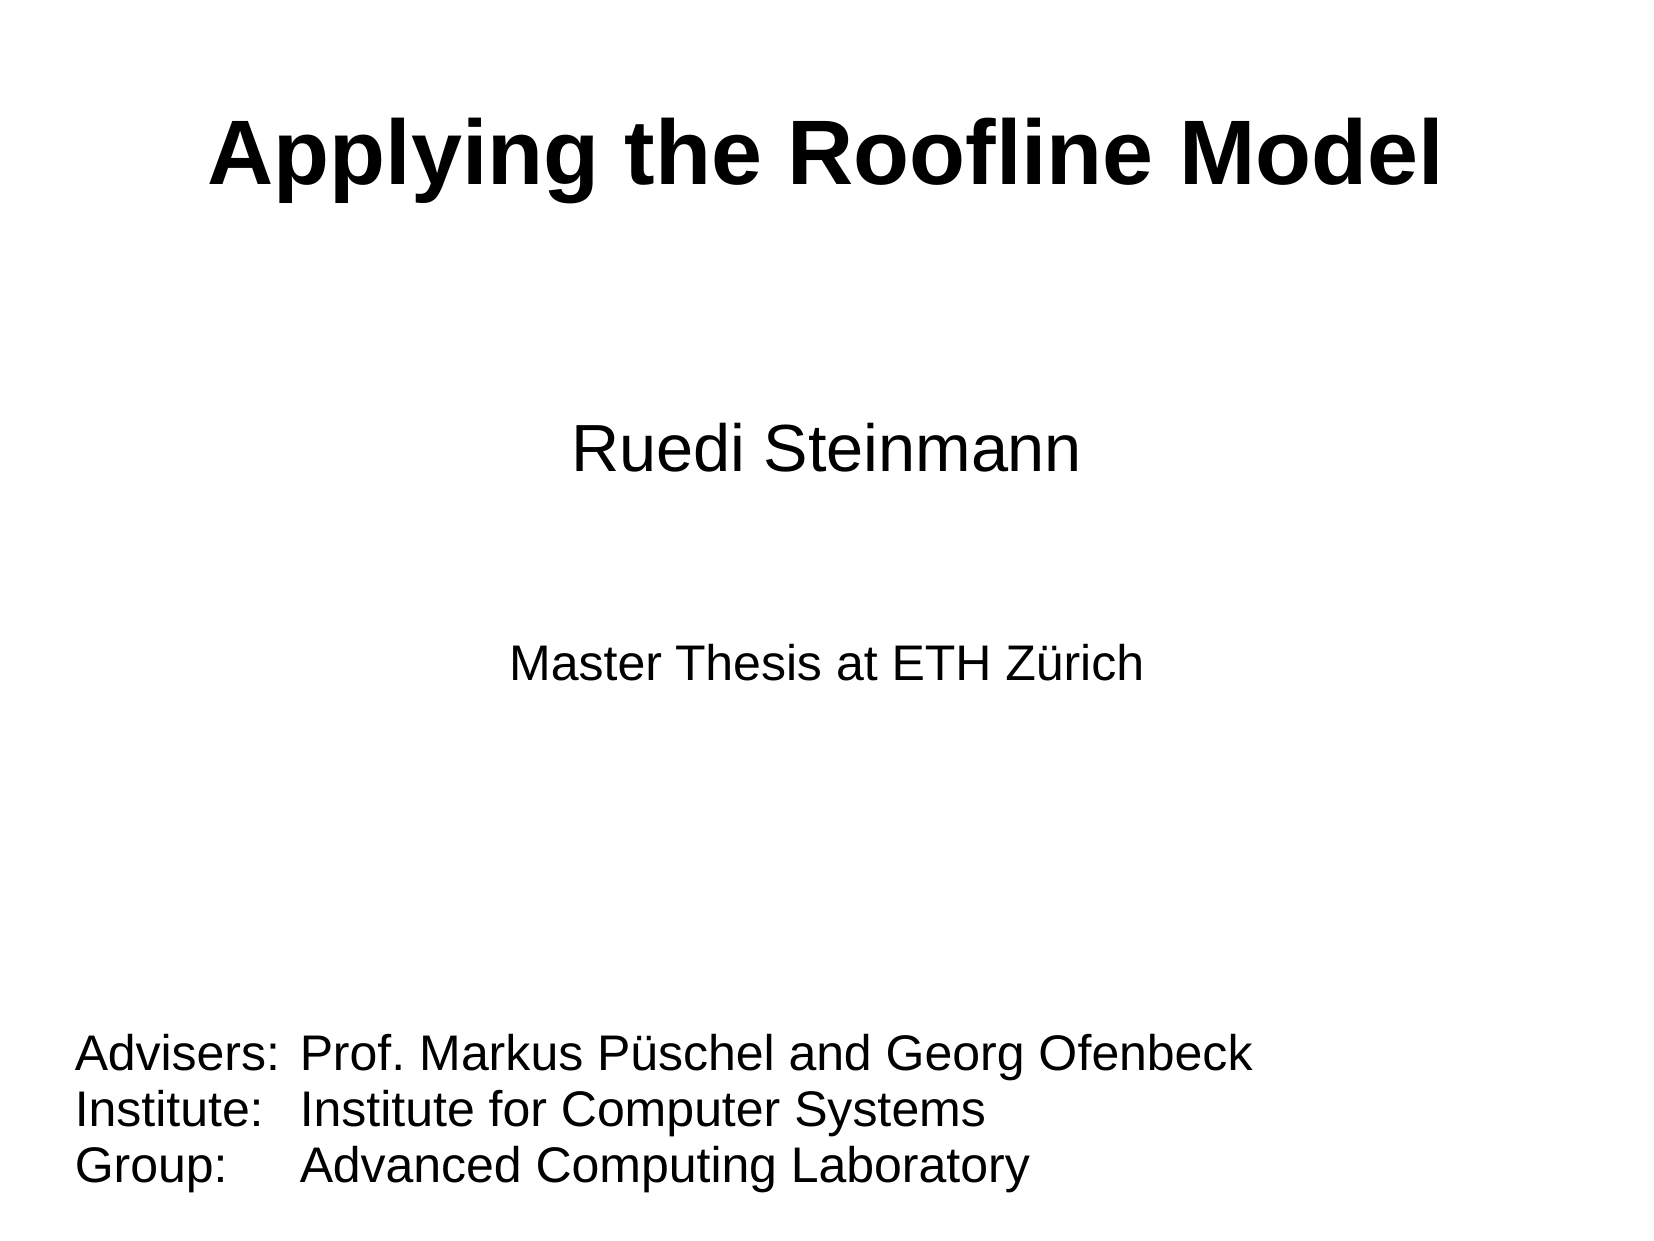

# Ruedi Steinmann
Master Thesis at ETH Zürich
Applying the Roofline Model
Advisers: 	Prof. Markus Püschel and Georg Ofenbeck
Institute: 	Institute for Computer Systems
Group: 	Advanced Computing Laboratory